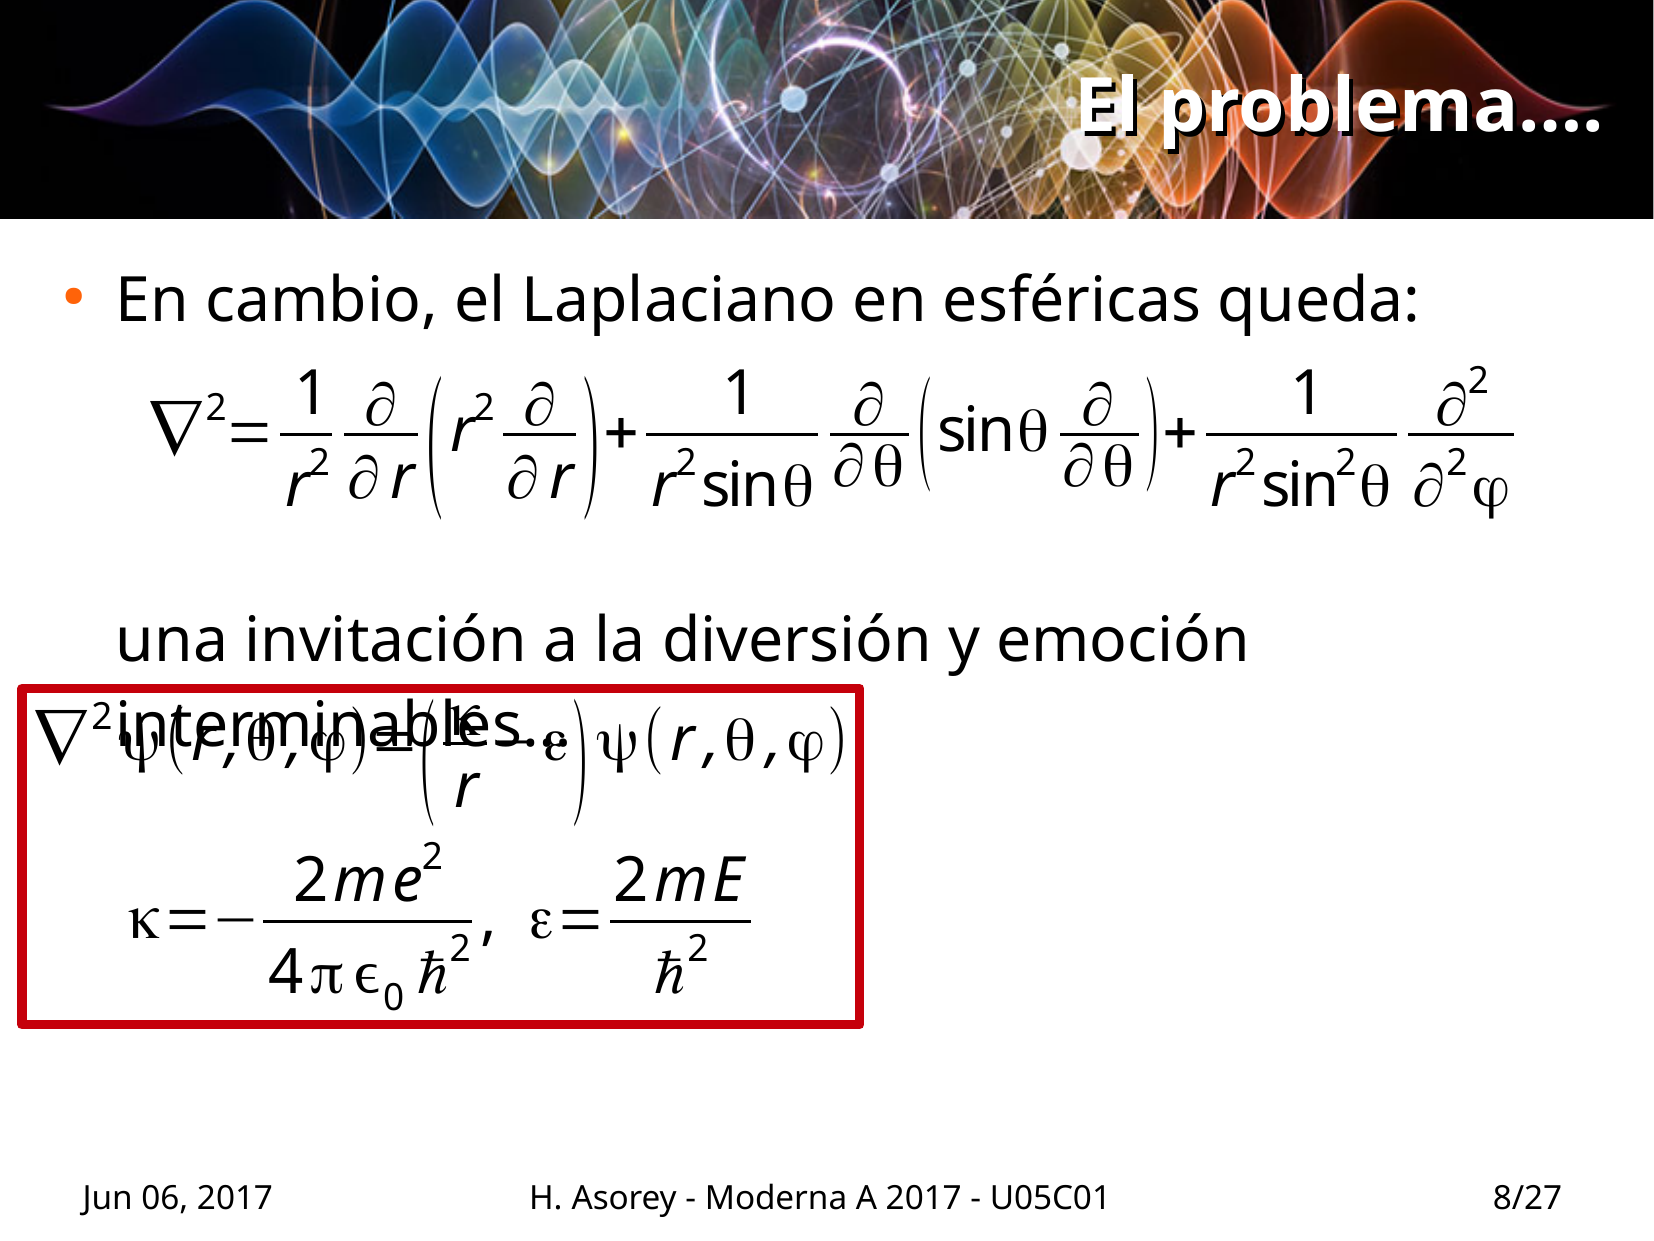

# El problema….
En cambio, el Laplaciano en esféricas queda:
una invitación a la diversión y emoción interminables…
Jun 06, 2017
H. Asorey - Moderna A 2017 - U05C01
8